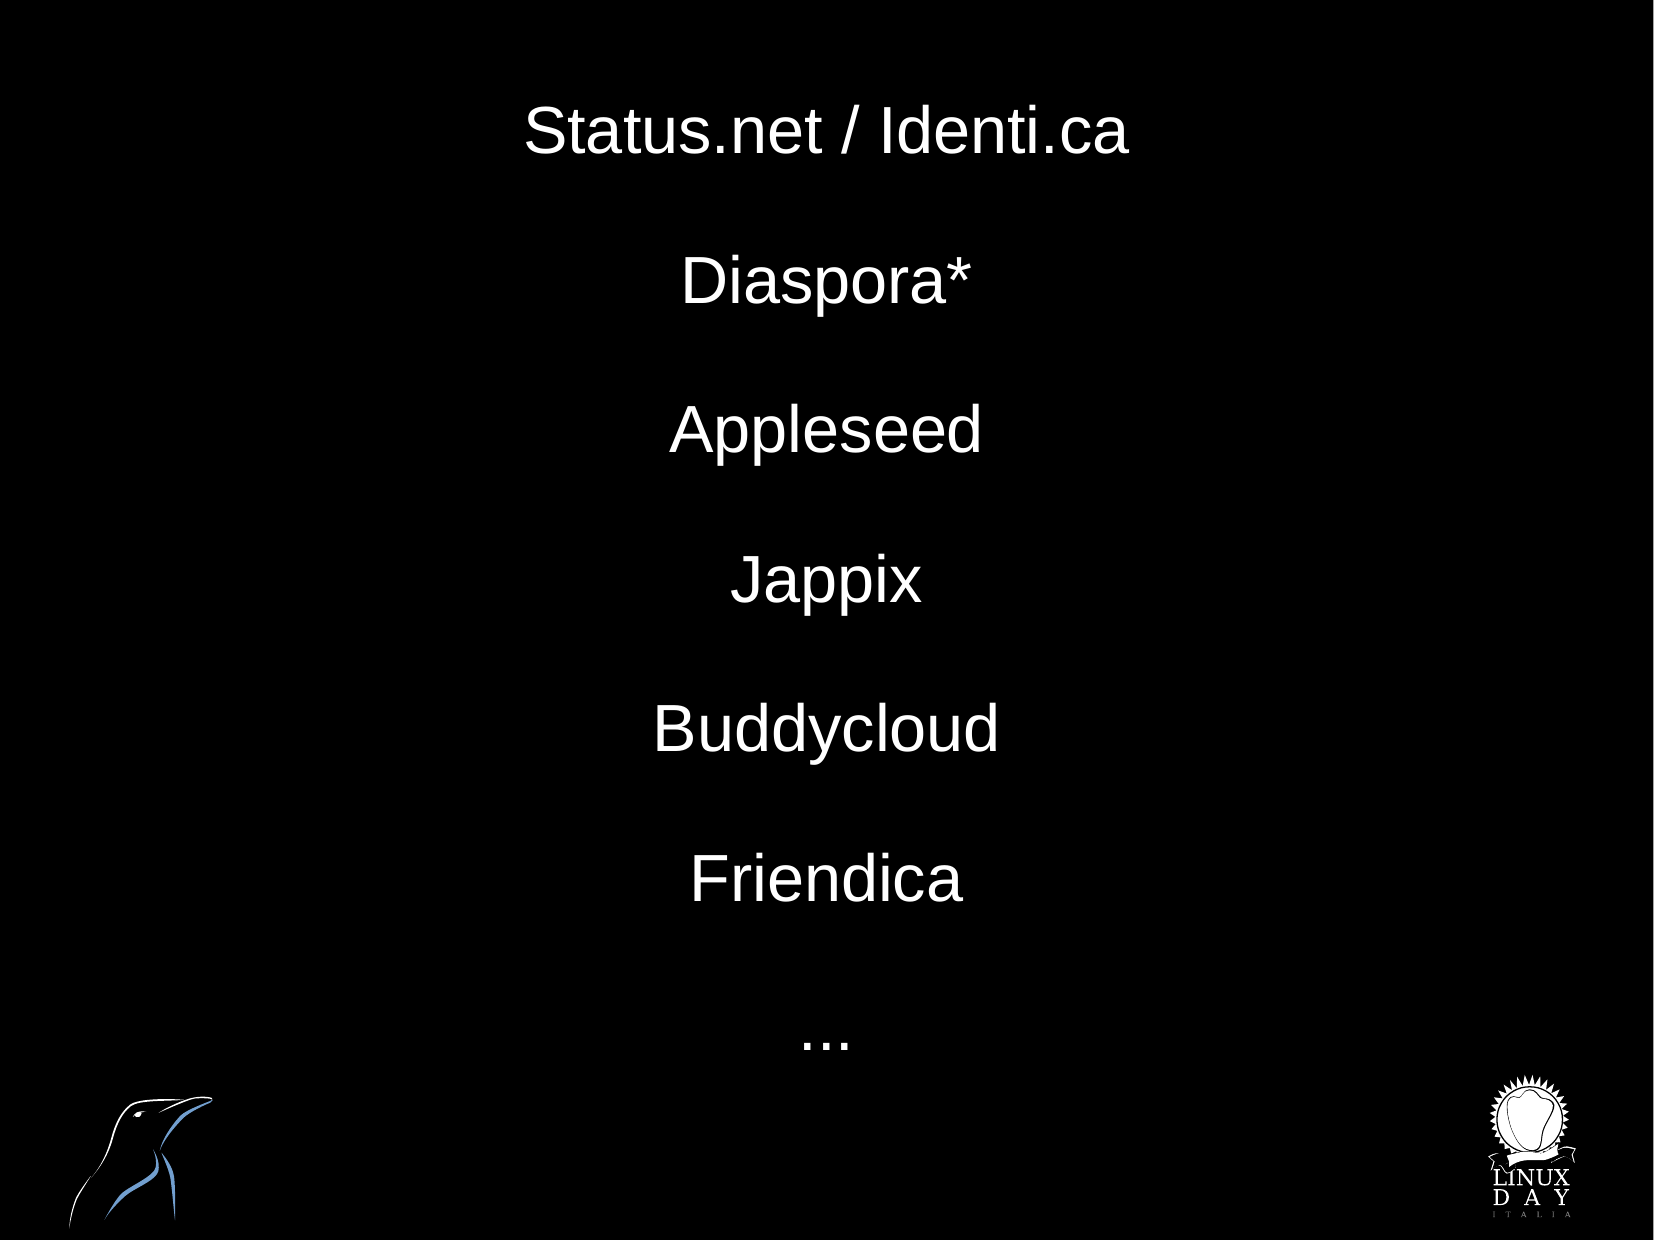

# Status.net / Identi.ca
Diaspora*
Appleseed
Jappix
Buddycloud
Friendica
...